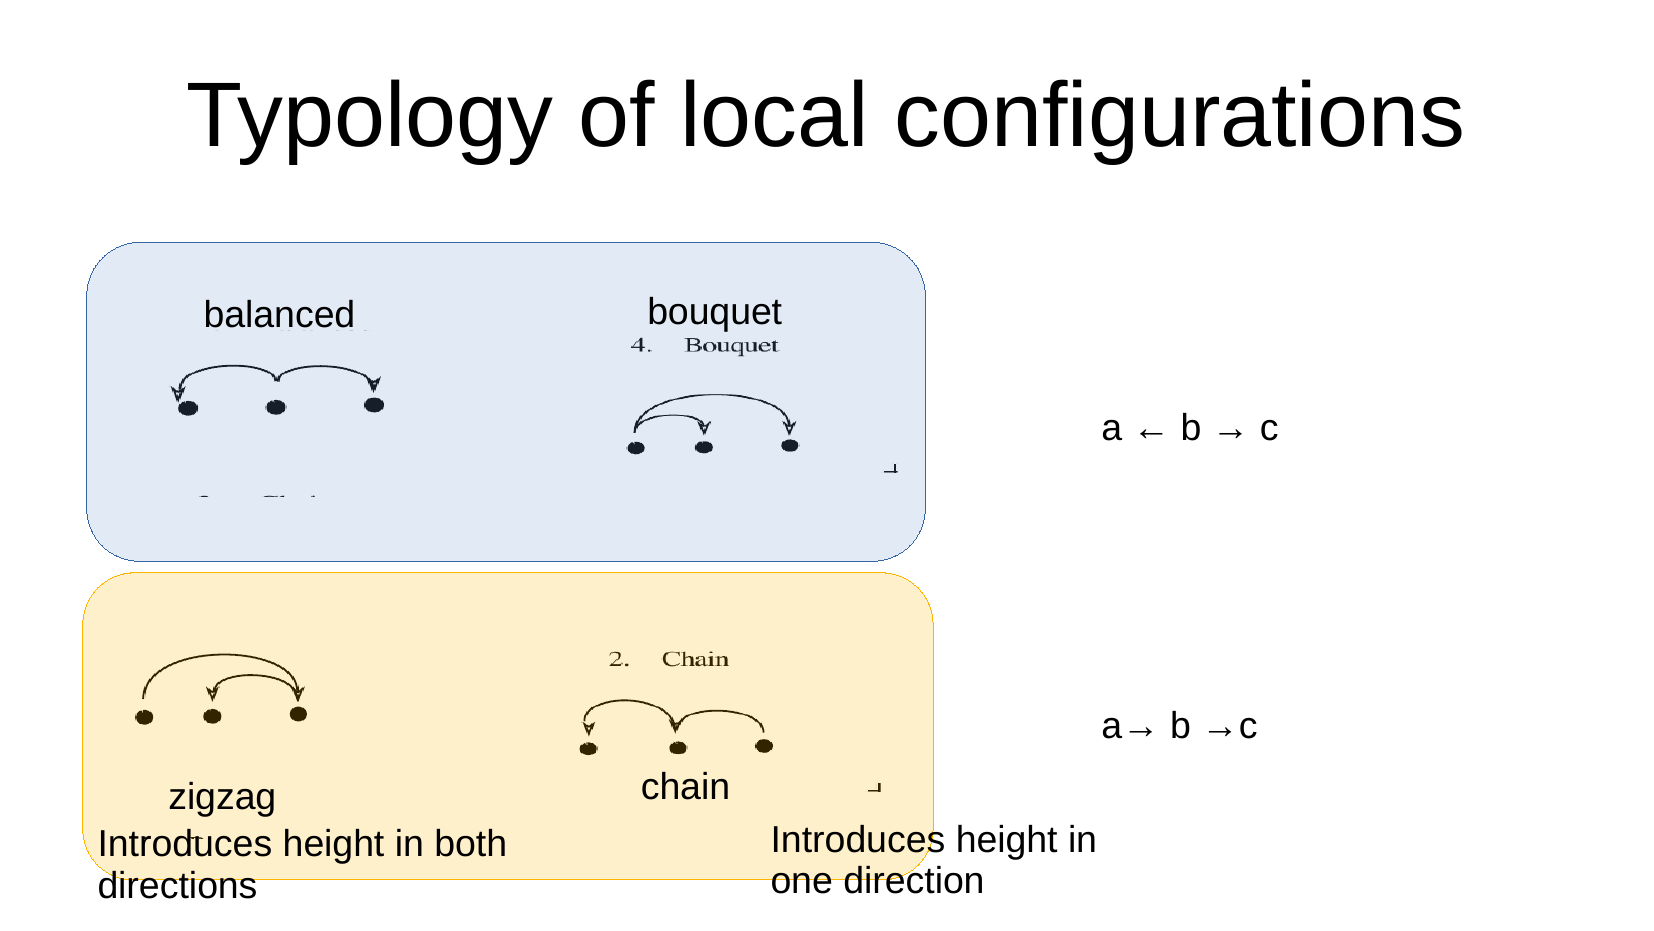

# Typology of local configurations
bouquet
balanced
a ← b → c
a→ b →c
chain
zigzag
Introduces height in one direction
Introduces height in both
directions